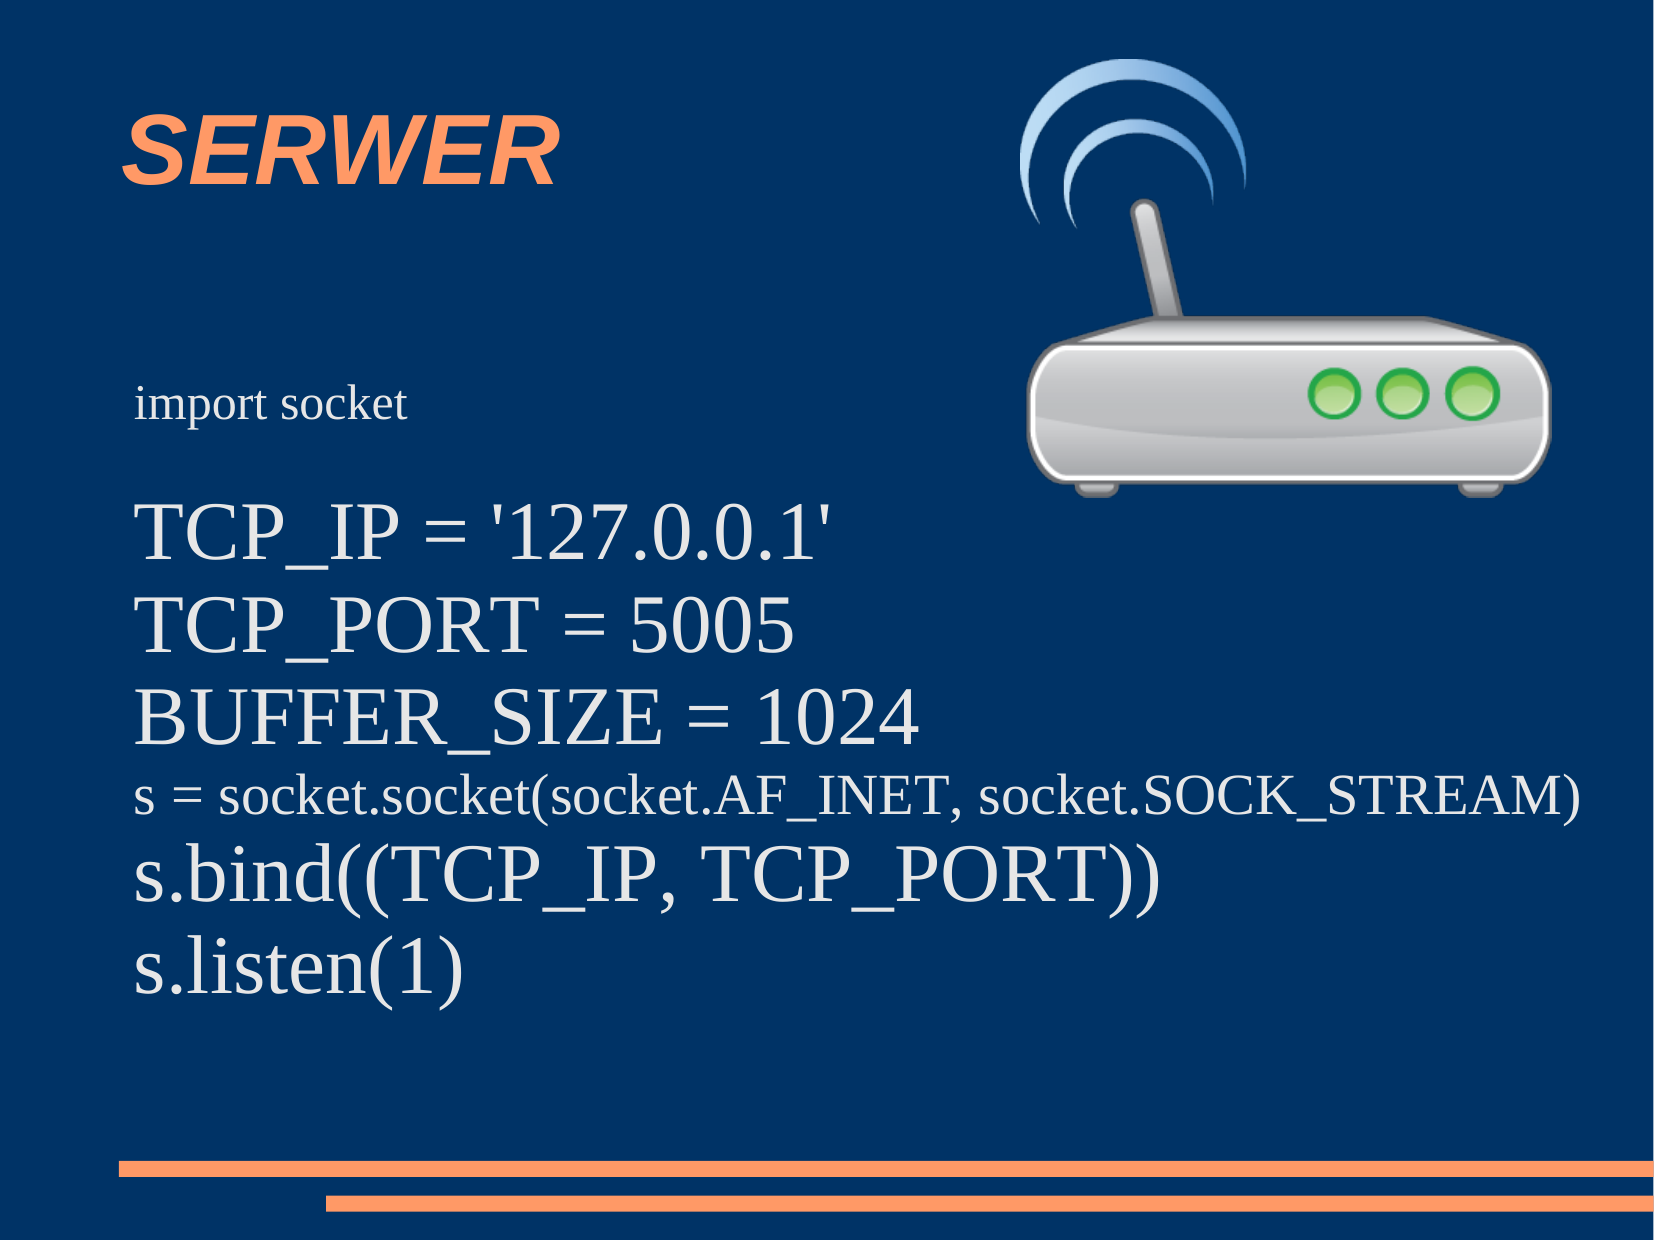

# SERWER
import socket
TCP_IP = '127.0.0.1'
TCP_PORT = 5005
BUFFER_SIZE = 1024
s = socket.socket(socket.AF_INET, socket.SOCK_STREAM)
s.bind((TCP_IP, TCP_PORT))
s.listen(1)